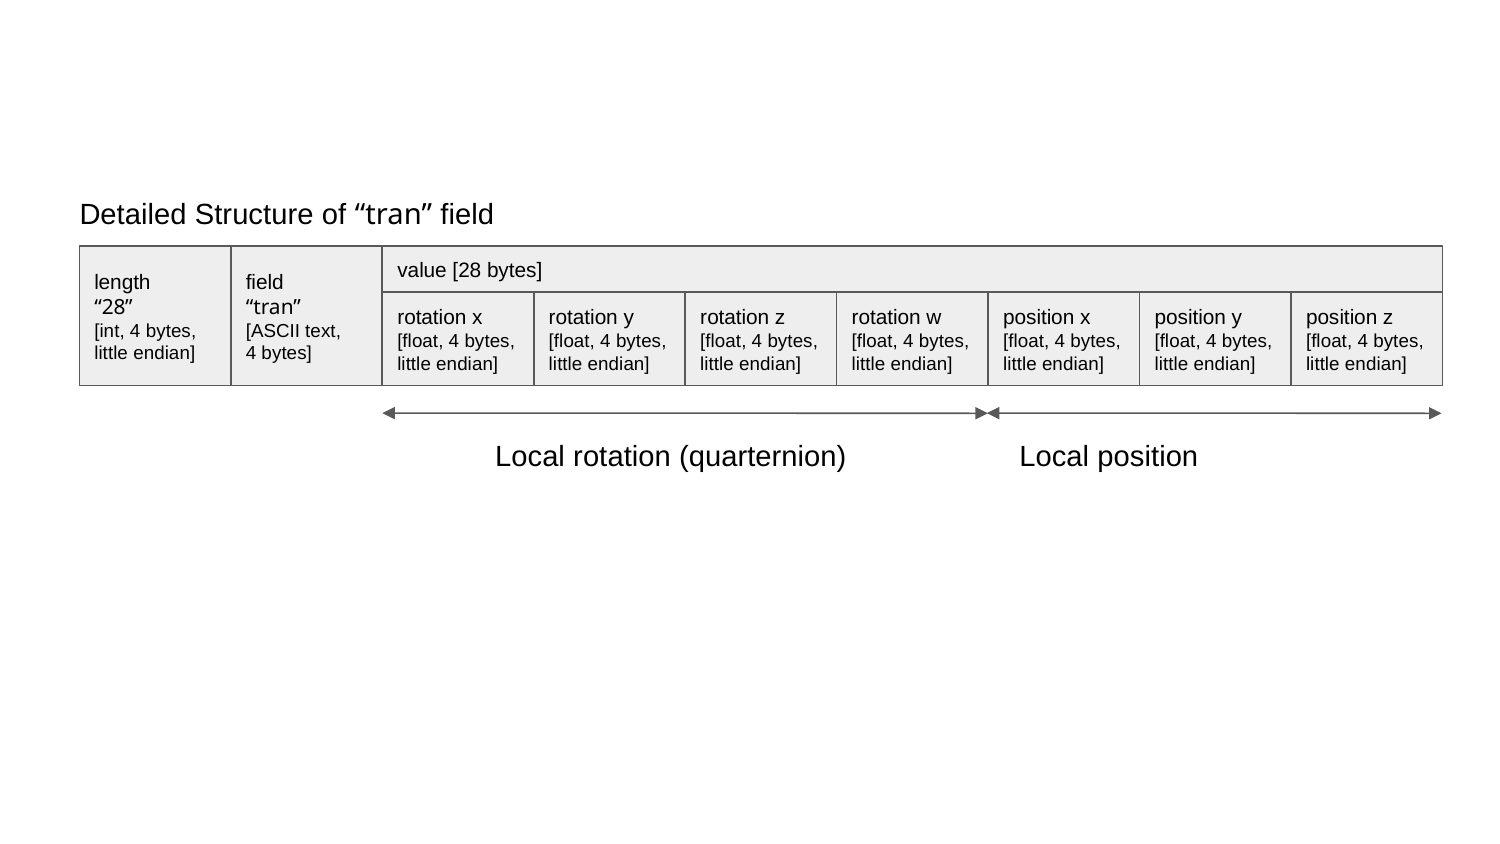

Detailed Structure of “tran” field
length
“28”
[int, 4 bytes, little endian]
field
“tran”
[ASCII text,
4 bytes]
value [28 bytes]
rotation x
[float, 4 bytes, little endian]
rotation y
[float, 4 bytes, little endian]
rotation z
[float, 4 bytes, little endian]
rotation w
[float, 4 bytes, little endian]
position x
[float, 4 bytes, little endian]
position y
[float, 4 bytes, little endian]
position z
[float, 4 bytes, little endian]
Local rotation (quarternion)
Local position